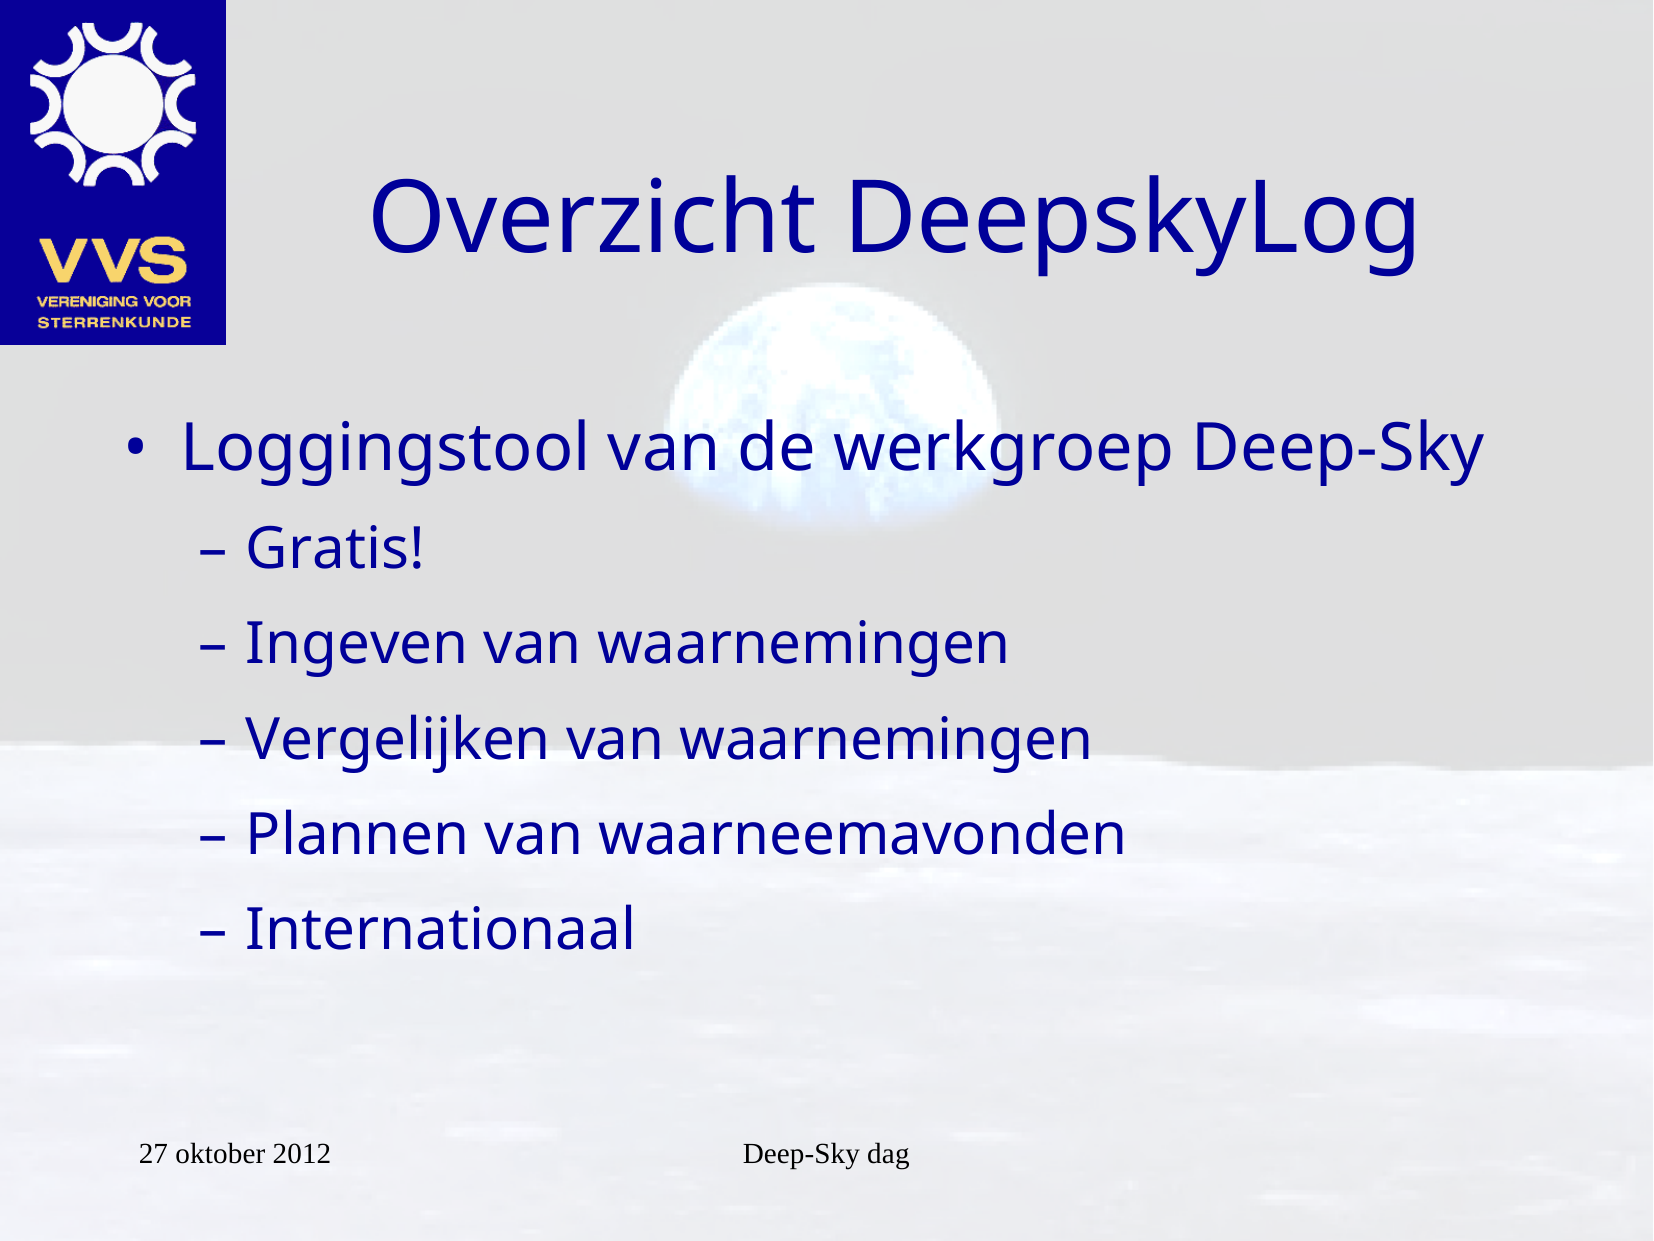

# Overzicht DeepskyLog
Loggingstool van de werkgroep Deep-Sky
Gratis!
Ingeven van waarnemingen
Vergelijken van waarnemingen
Plannen van waarneemavonden
Internationaal
27 oktober 2012
Deep-Sky dag